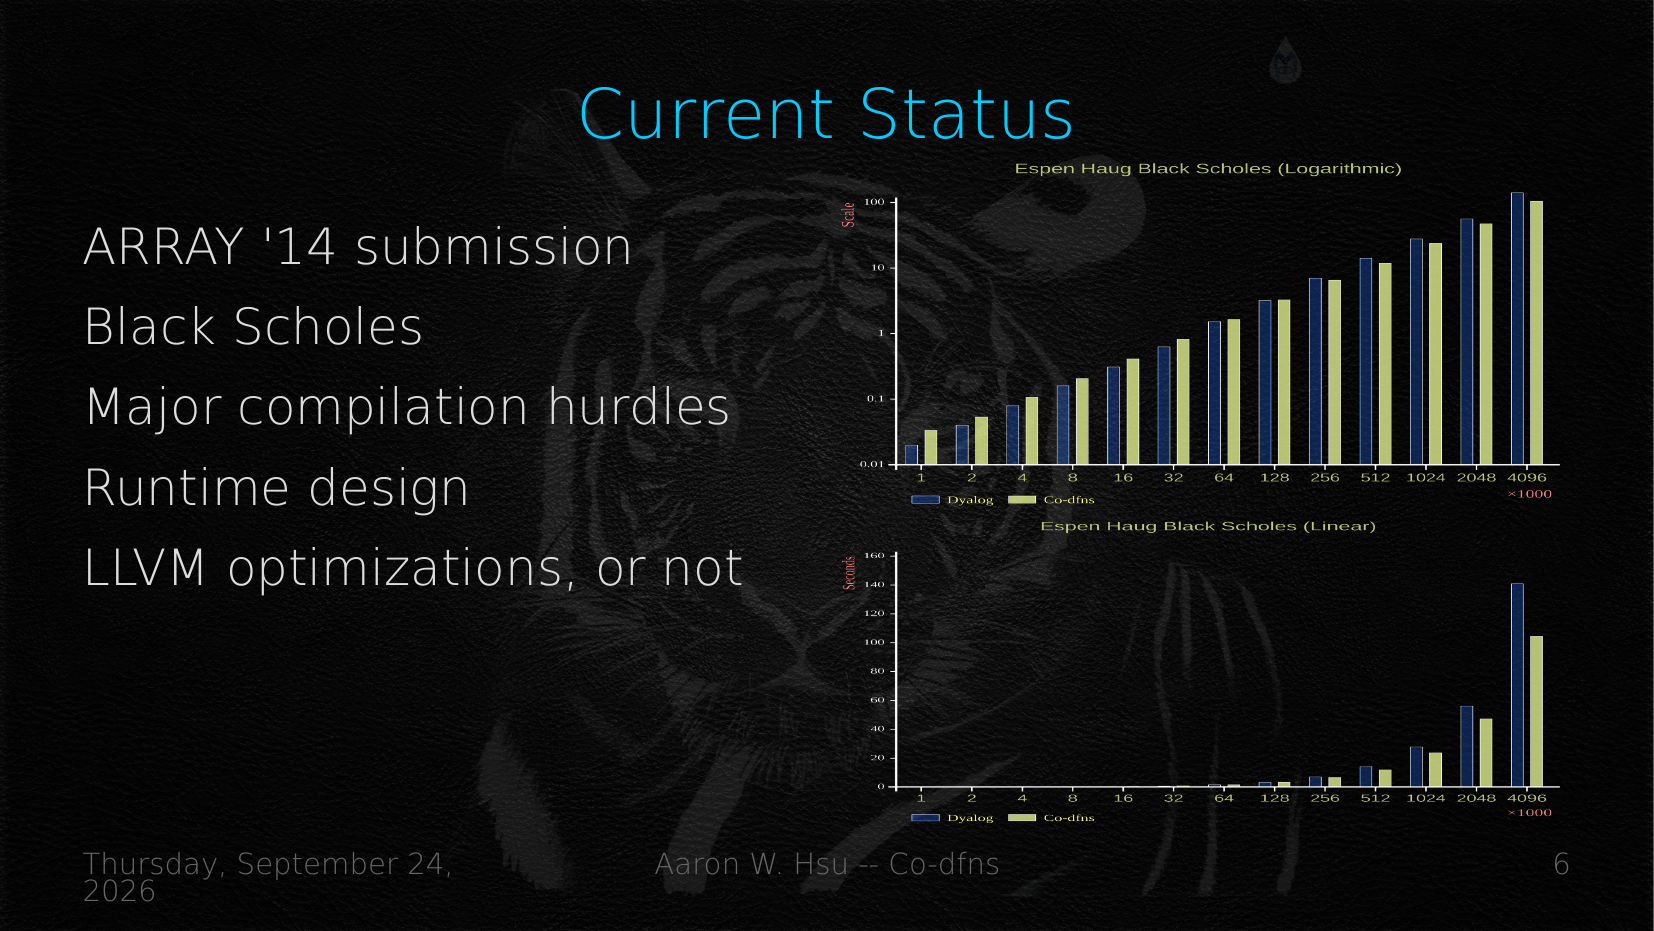

# Current Status
ARRAY '14 submission
Black Scholes
Major compilation hurdles
Runtime design
LLVM optimizations, or not
Aaron W. Hsu -- Co-dfns
6